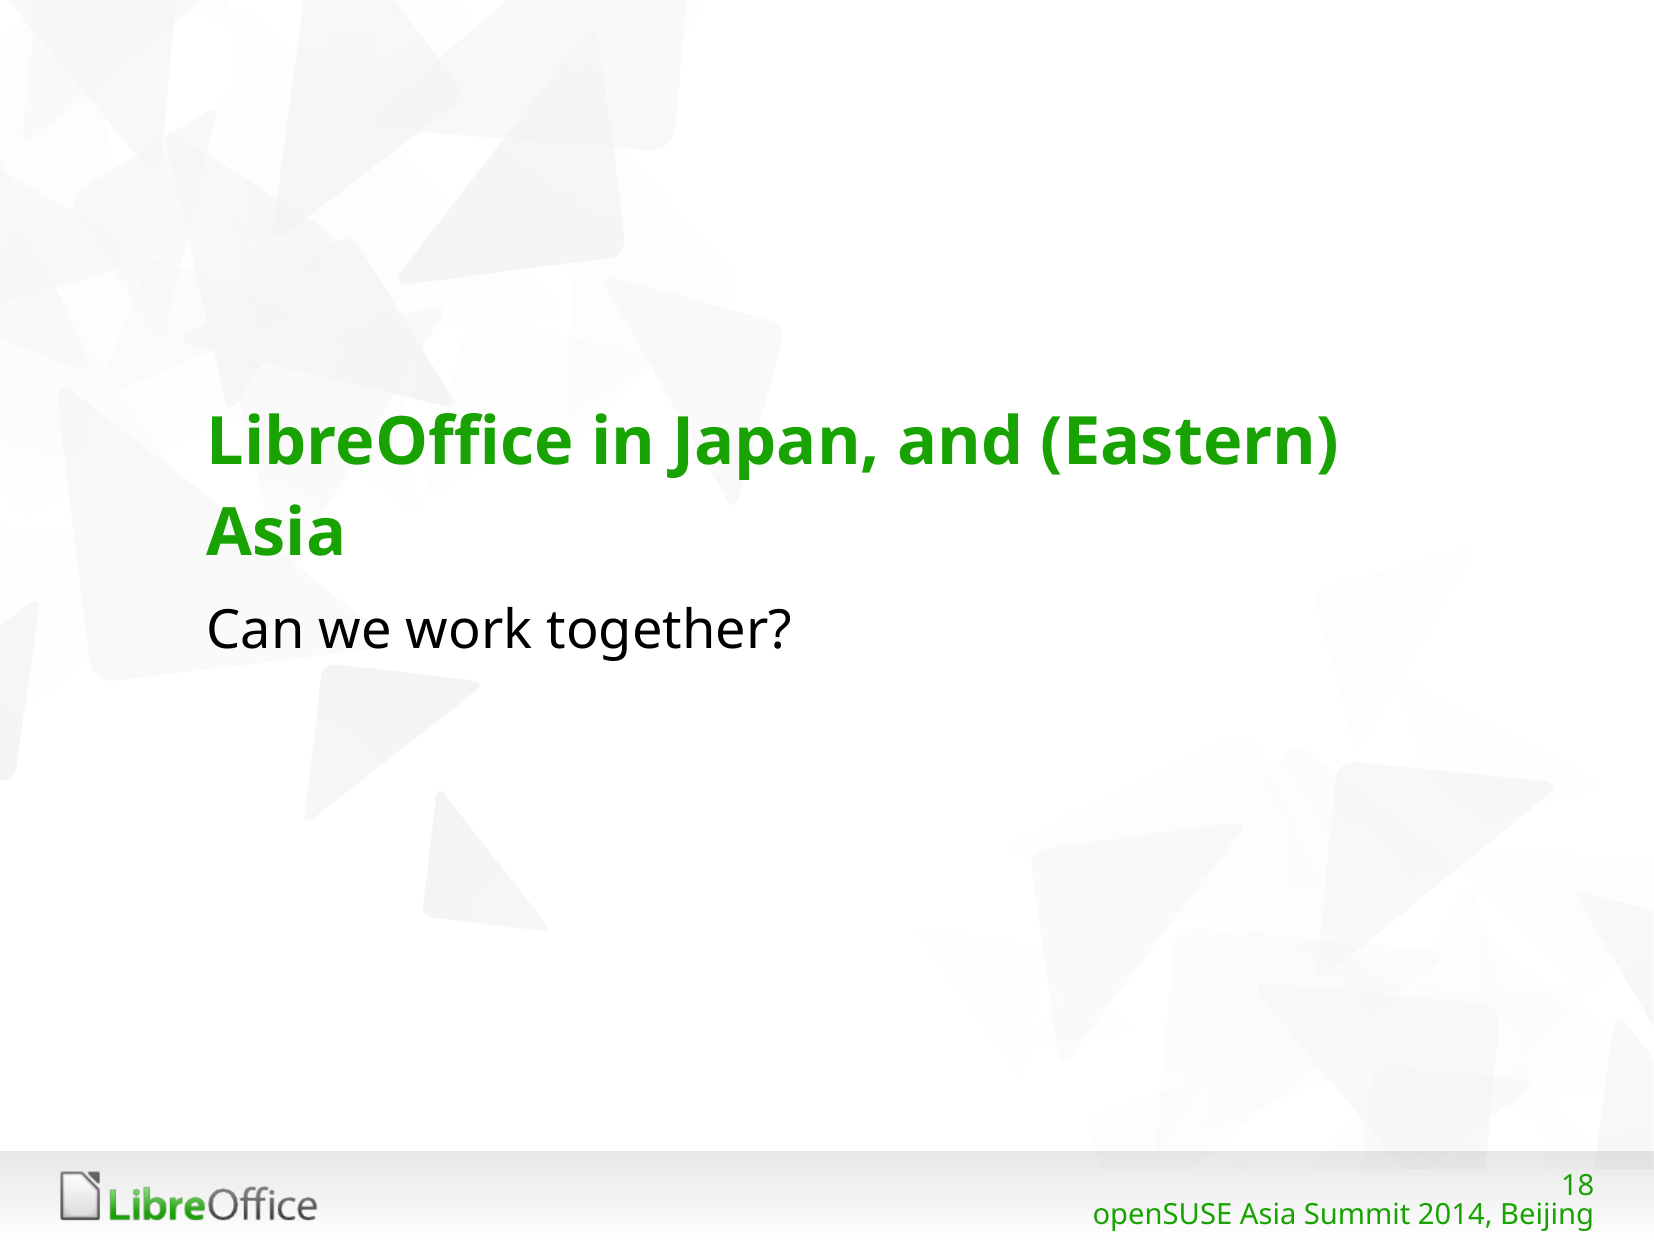

# LibreOffice in Japan, and (Eastern) Asia
Can we work together?
18
openSUSE Asia Summit 2014, Beijing